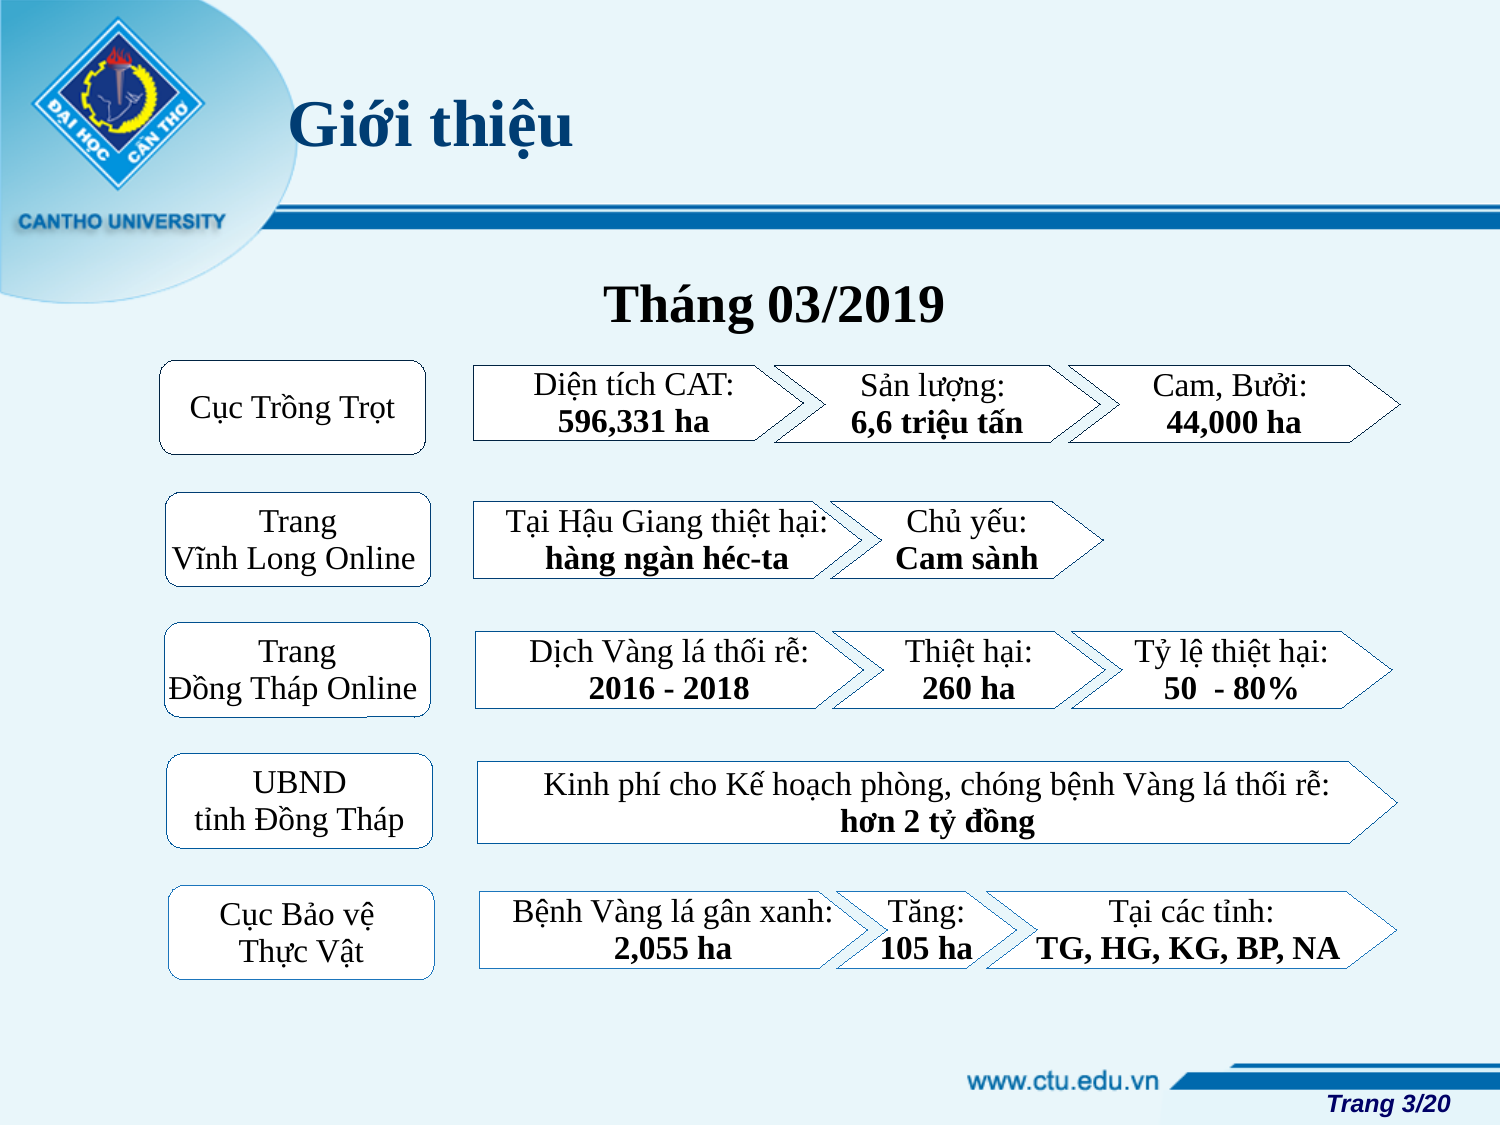

# Giới thiệu
Tháng 03/2019
Cục Trồng Trọt
Diện tích CAT:
596,331 ha
Sản lượng:
6,6 triệu tấn
Cam, Bưởi:
44,000 ha
Trang
Vĩnh Long Online
Tại Hậu Giang thiệt hại:
hàng ngàn héc-ta
Chủ yếu:
Cam sành
Trang
Đồng Tháp Online
Dịch Vàng lá thối rễ:
2016 - 2018
Thiệt hại:
260 ha
Tỷ lệ thiệt hại:
50 - 80%
UBND
tỉnh Đồng Tháp
Kinh phí cho Kế hoạch phòng, chóng bệnh Vàng lá thối rễ:
hơn 2 tỷ đồng
Cục Bảo vệ
Thực Vật
Tại các tỉnh:
TG, HG, KG, BP, NA
Bệnh Vàng lá gân xanh:
2,055 ha
Tăng:
105 ha
Trang 3/20